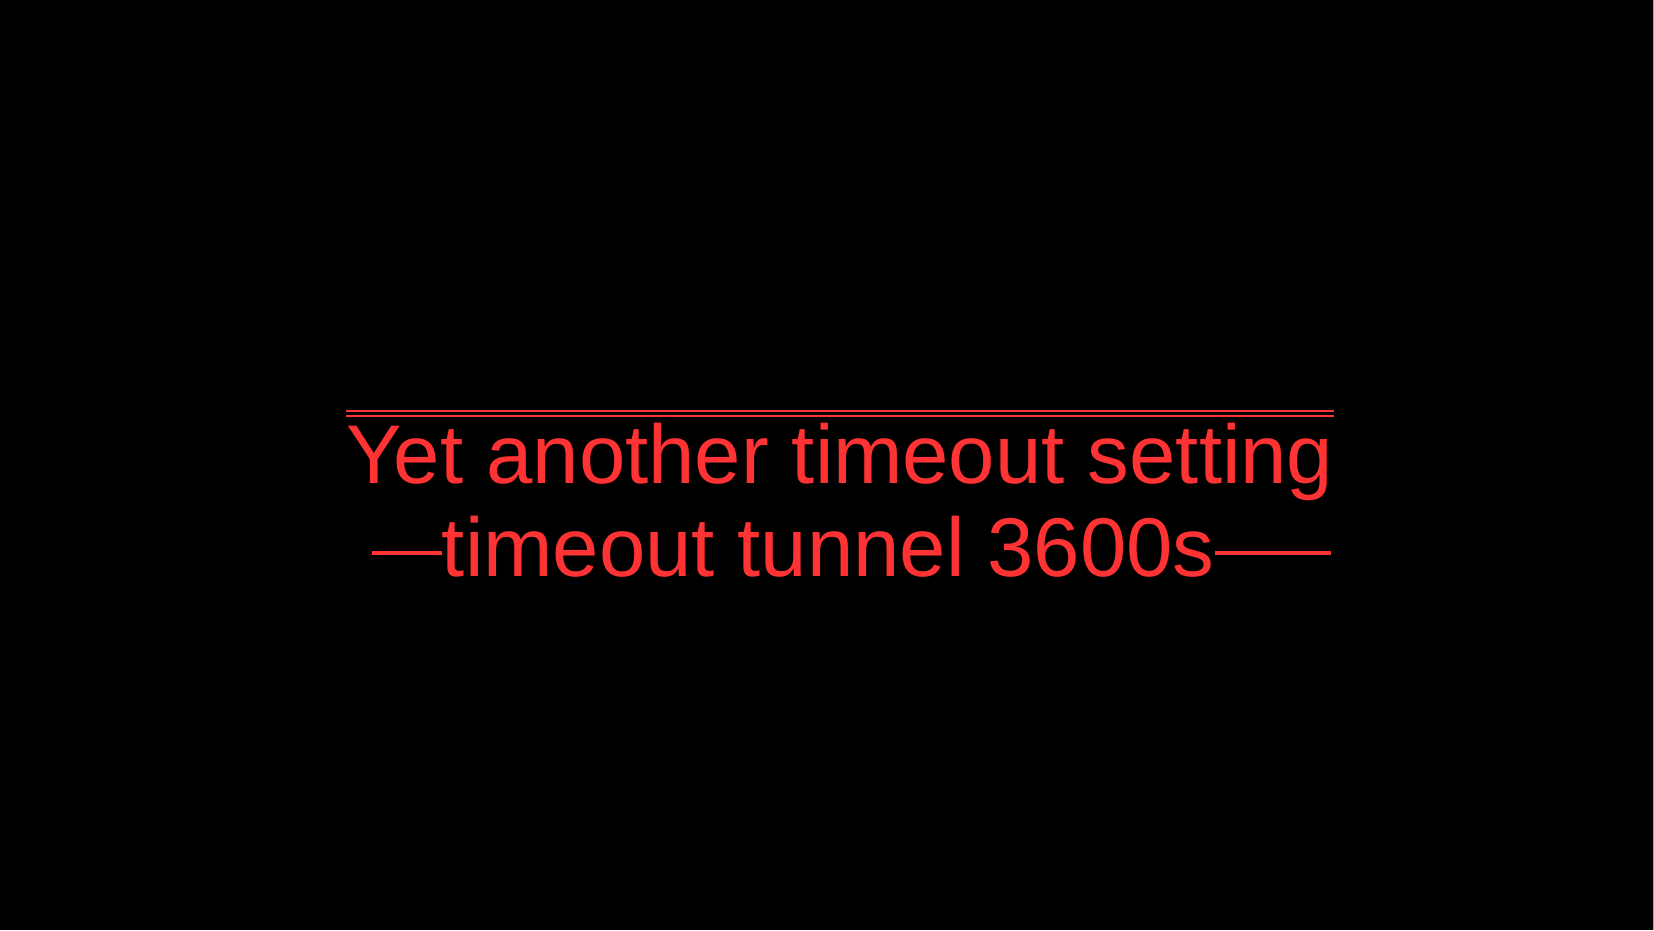

Yet another timeout setting
 timeout tunnel 3600s